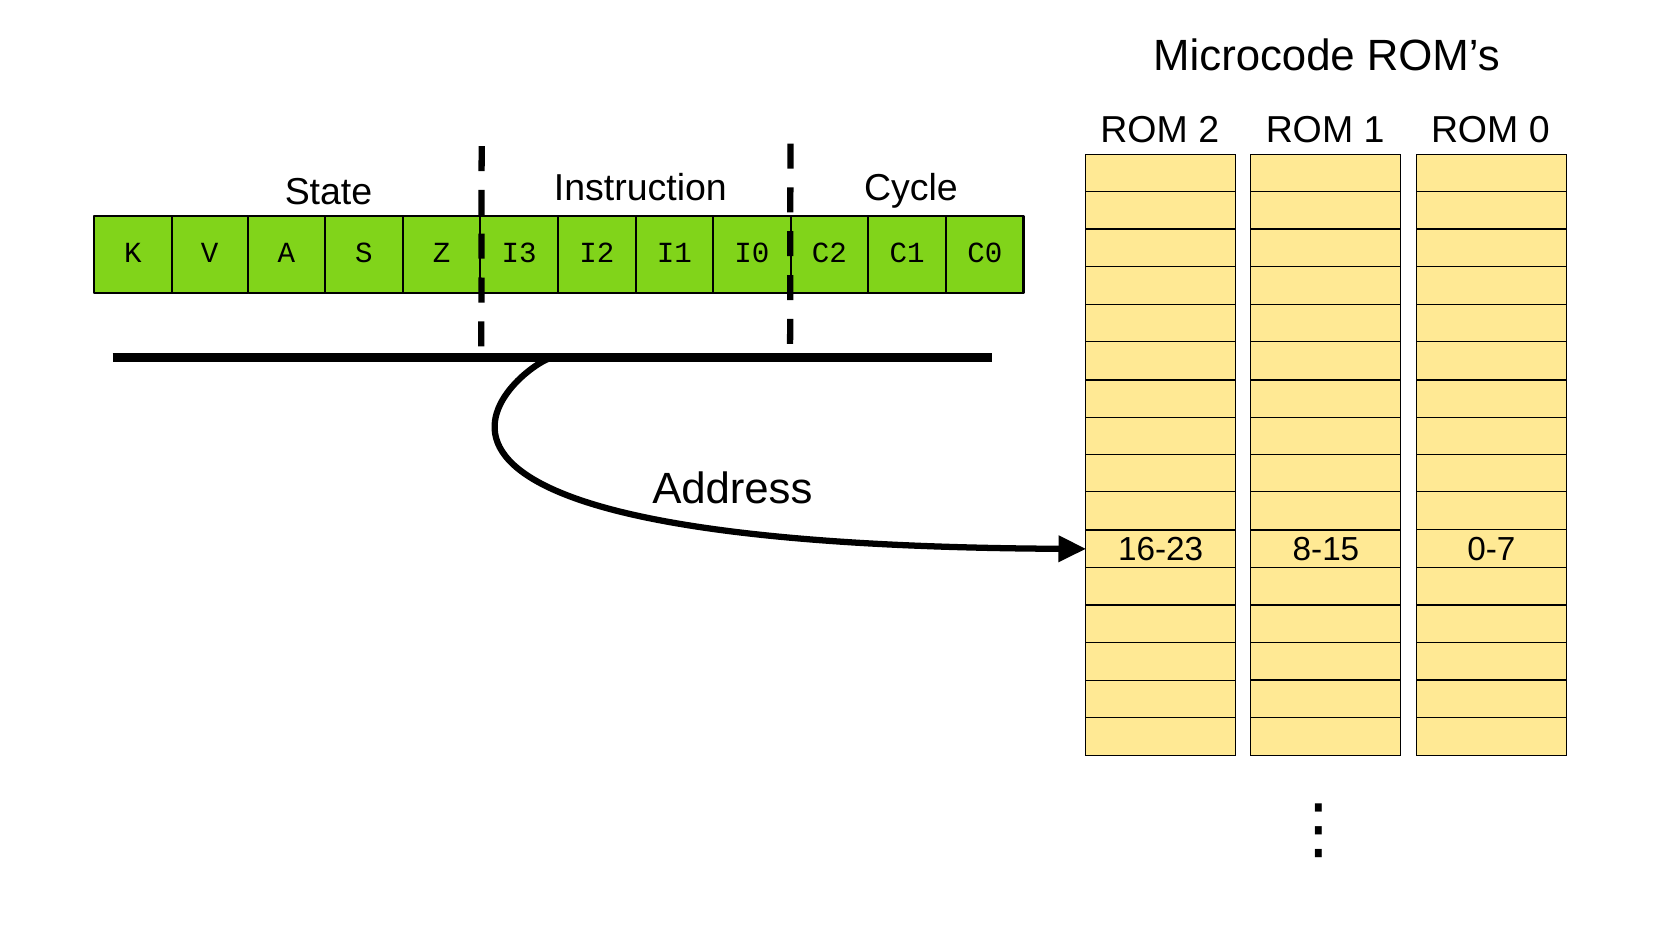

Microcode ROM’s
ROM 2
ROM 1
ROM 0
Instruction
Cycle
State
Z
I3
I2
I1
I0
C2
C1
C0
K
V
A
S
Address
0-7
8-15
16-23
⋮